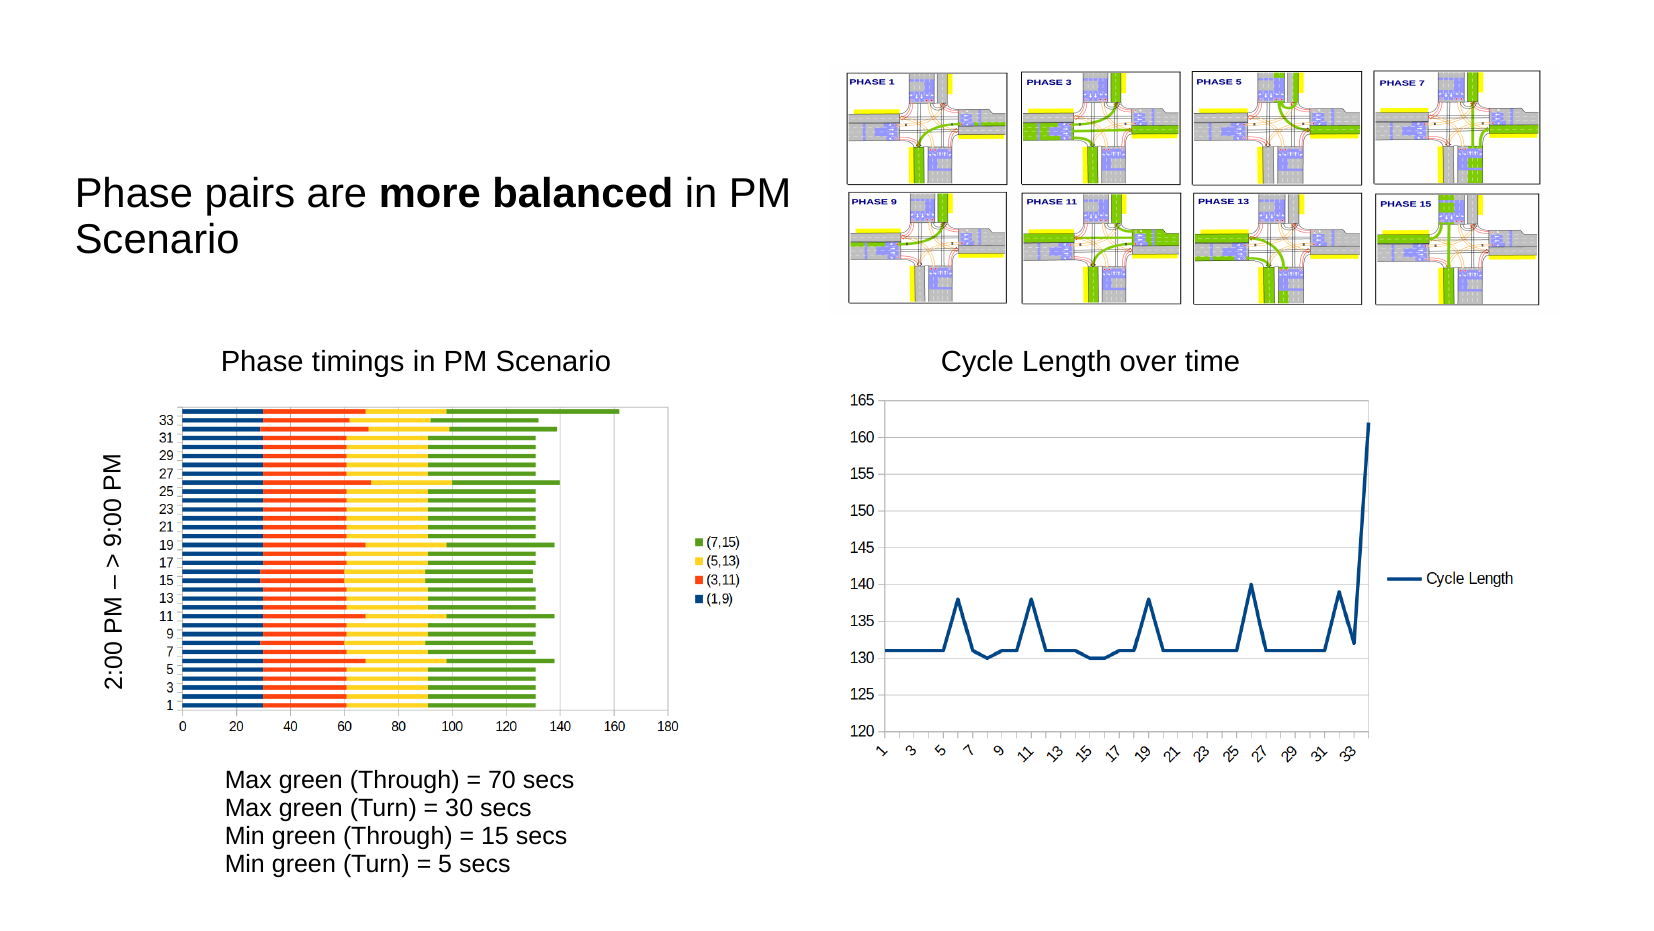

Phase pairs are more balanced in PM Scenario
# Phase timings in PM Scenario
Cycle Length over time
2:00 PM – > 9:00 PM
Max green (Through) = 70 secs
Max green (Turn) = 30 secs
Min green (Through) = 15 secs
Min green (Turn) = 5 secs